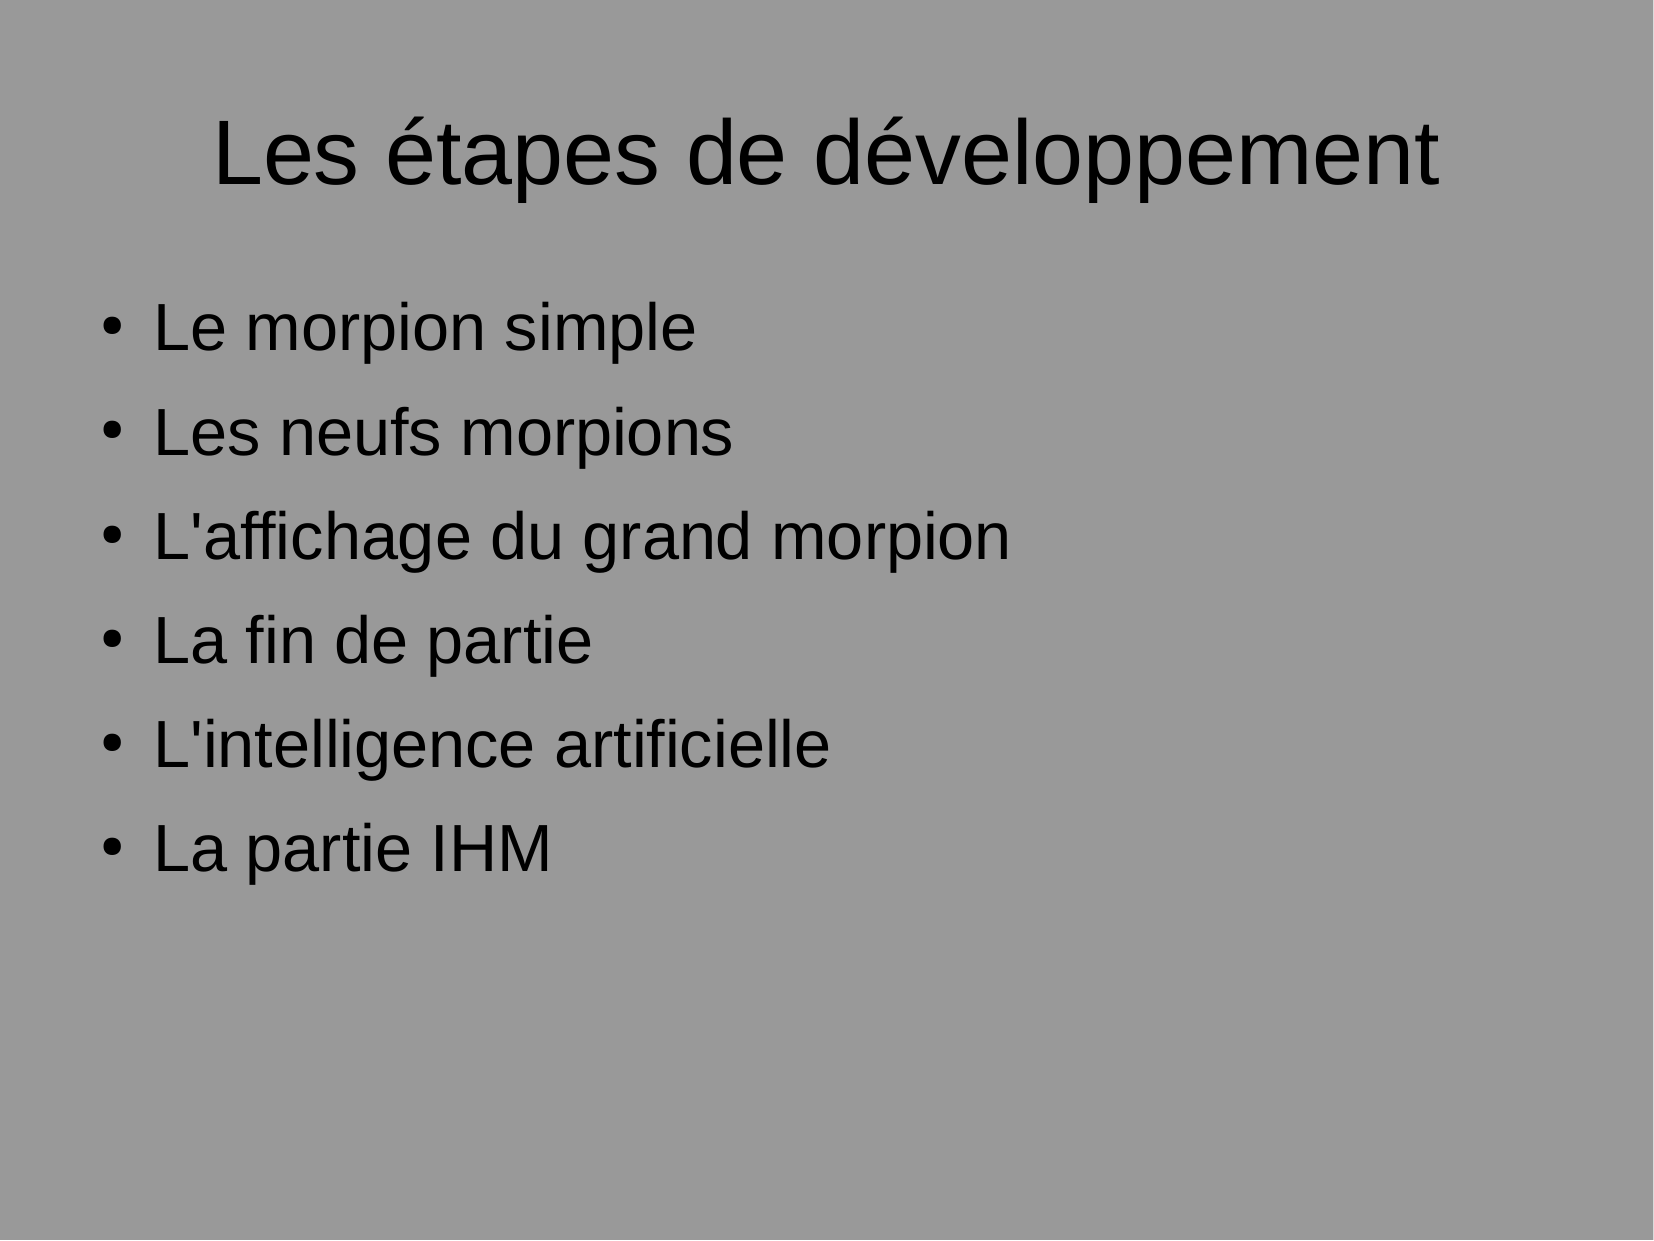

# Les étapes de développement
Le morpion simple
Les neufs morpions
L'affichage du grand morpion
La fin de partie
L'intelligence artificielle
La partie IHM